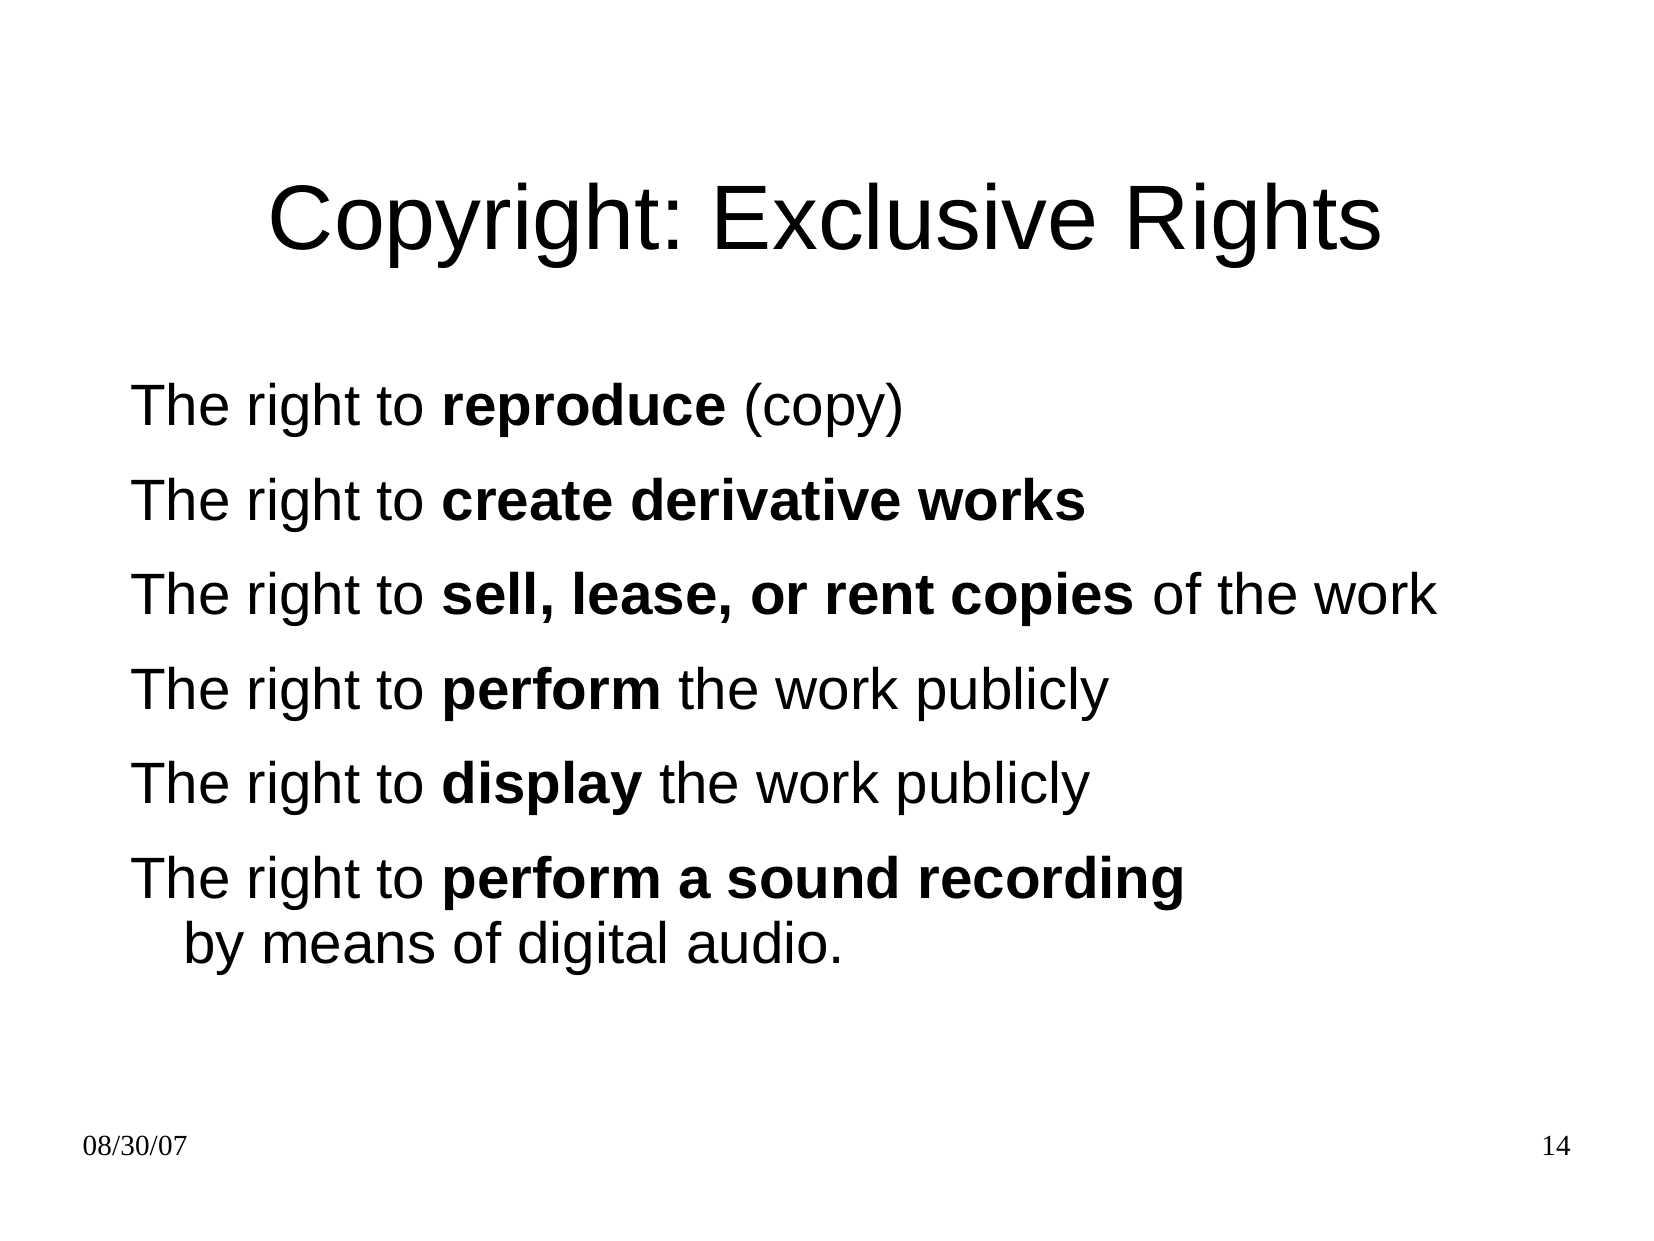

# Copyright: Exclusive Rights
The right to reproduce (copy)
The right to create derivative works
The right to sell, lease, or rent copies of the work
The right to perform the work publicly
The right to display the work publicly
The right to perform a sound recording
by means of digital audio.
08/30/07
14